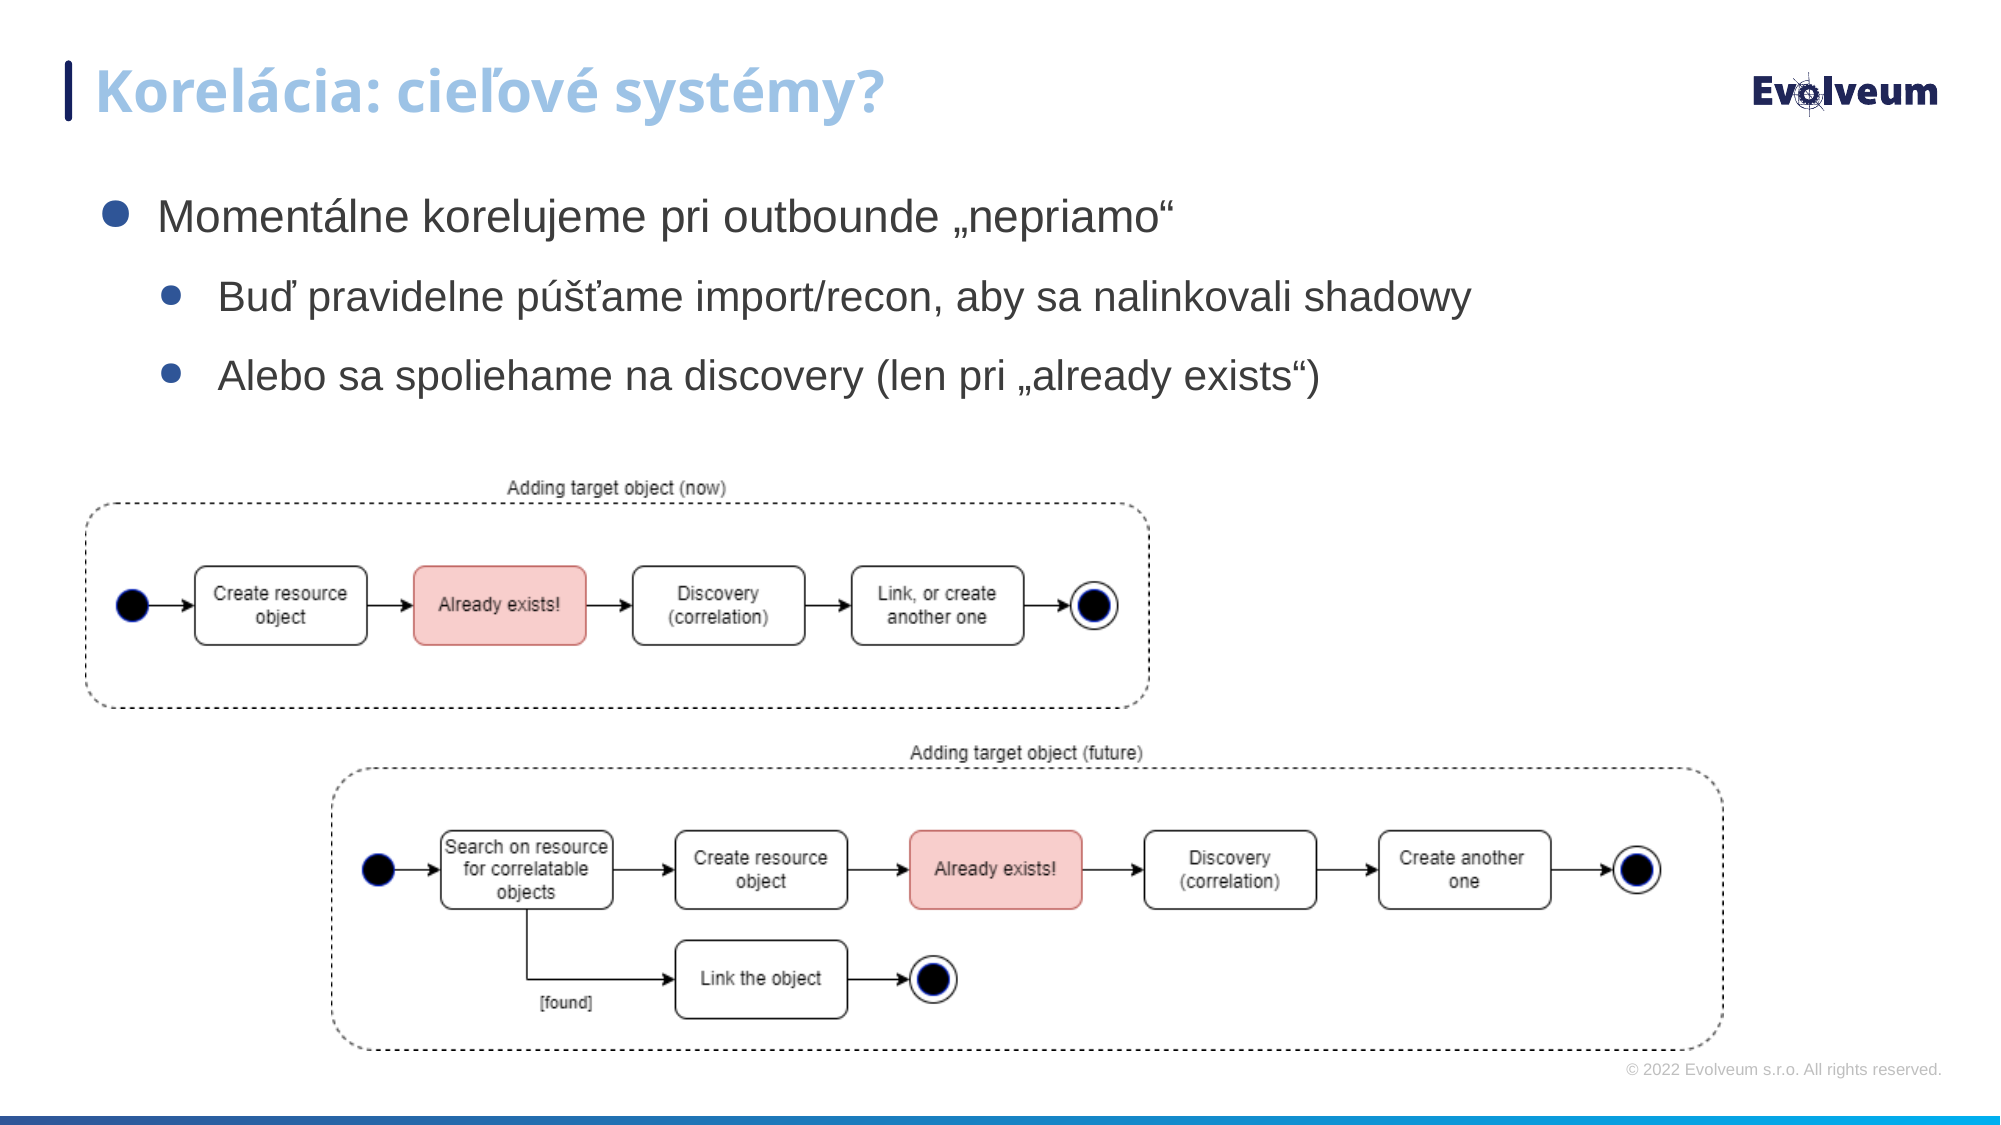

# Korelácia: cieľové systémy?
Momentálne korelujeme pri outbounde „nepriamo“
Buď pravidelne púšťame import/recon, aby sa nalinkovali shadowy
Alebo sa spoliehame na discovery (len pri „already exists“)